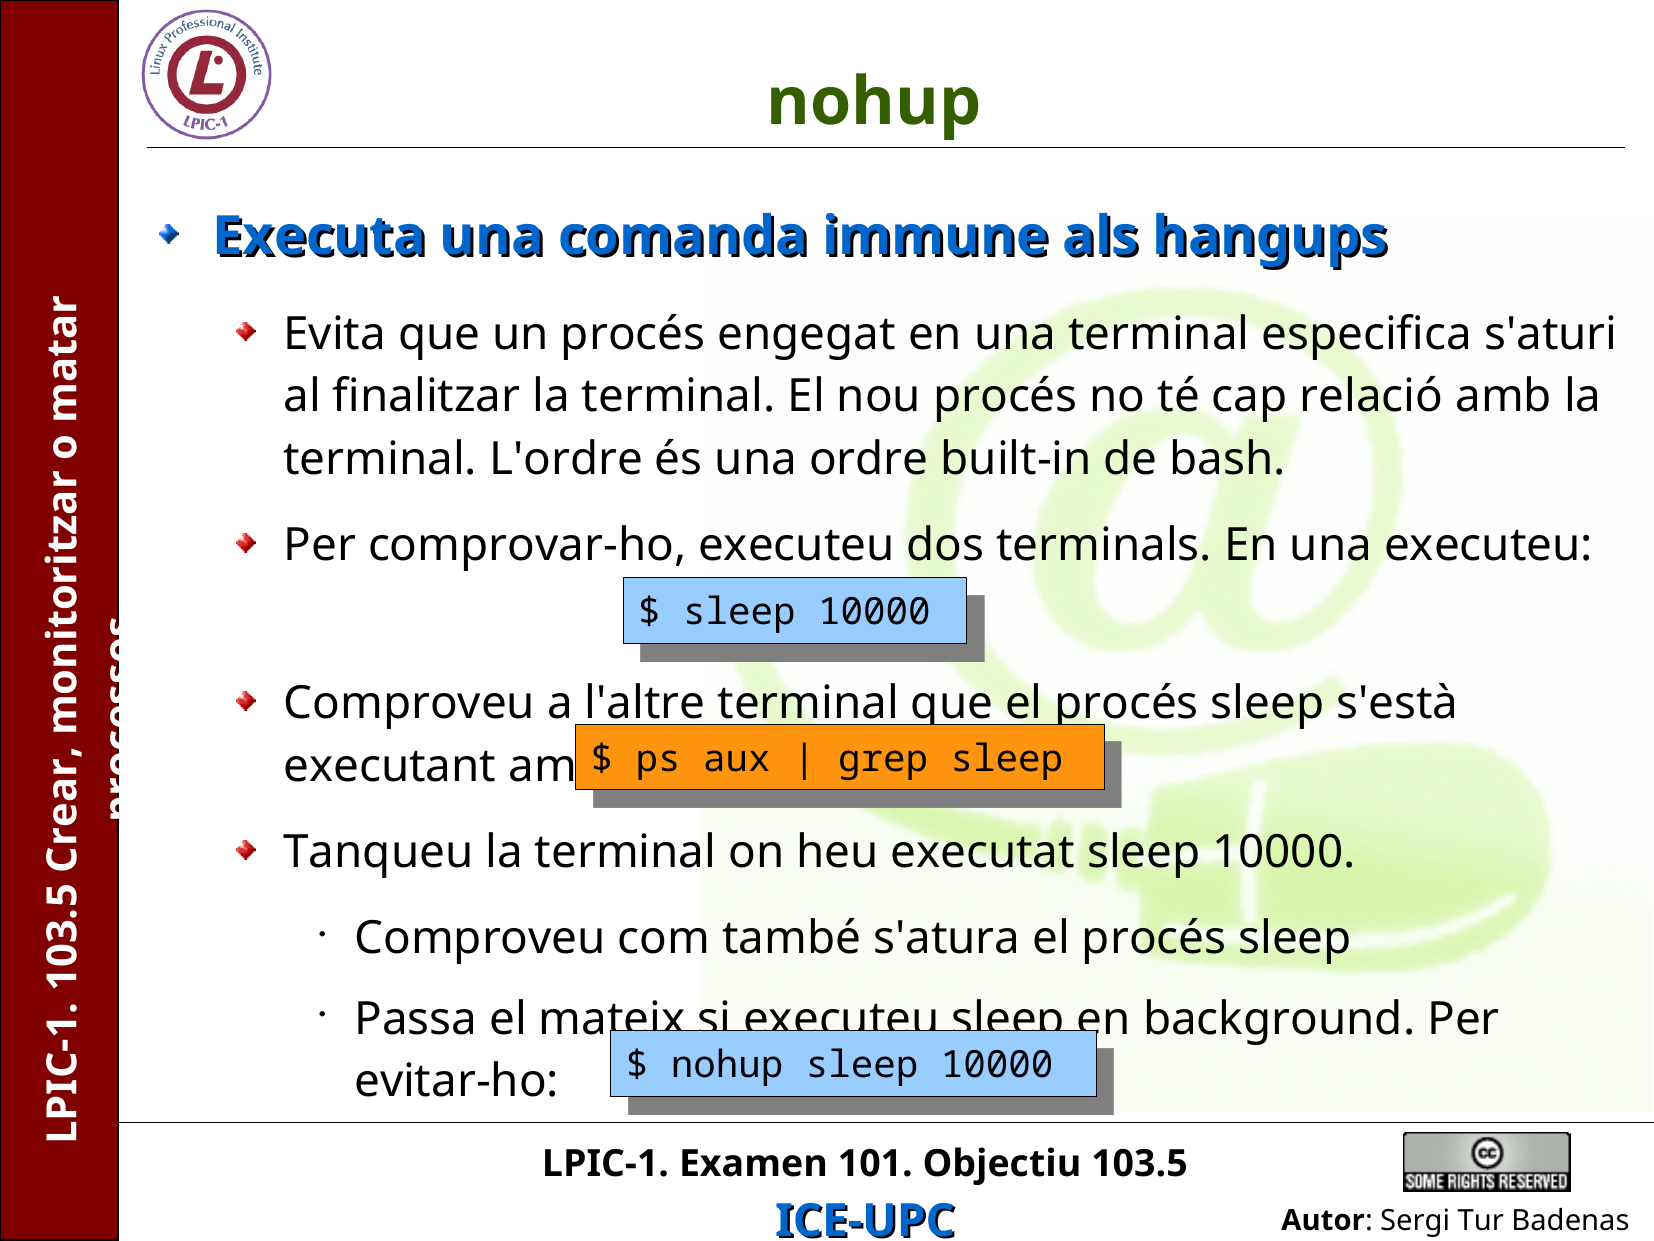

# nohup
Executa una comanda immune als hangups
Evita que un procés engegat en una terminal especifica s'aturi al finalitzar la terminal. El nou procés no té cap relació amb la terminal. L'ordre és una ordre built-in de bash.
Per comprovar-ho, executeu dos terminals. En una executeu:
Comproveu a l'altre terminal que el procés sleep s'està executant amb:
Tanqueu la terminal on heu executat sleep 10000.
Comproveu com també s'atura el procés sleep
Passa el mateix si executeu sleep en background. Per evitar-ho:
$ sleep 10000
$ ps aux | grep sleep
$ nohup sleep 10000